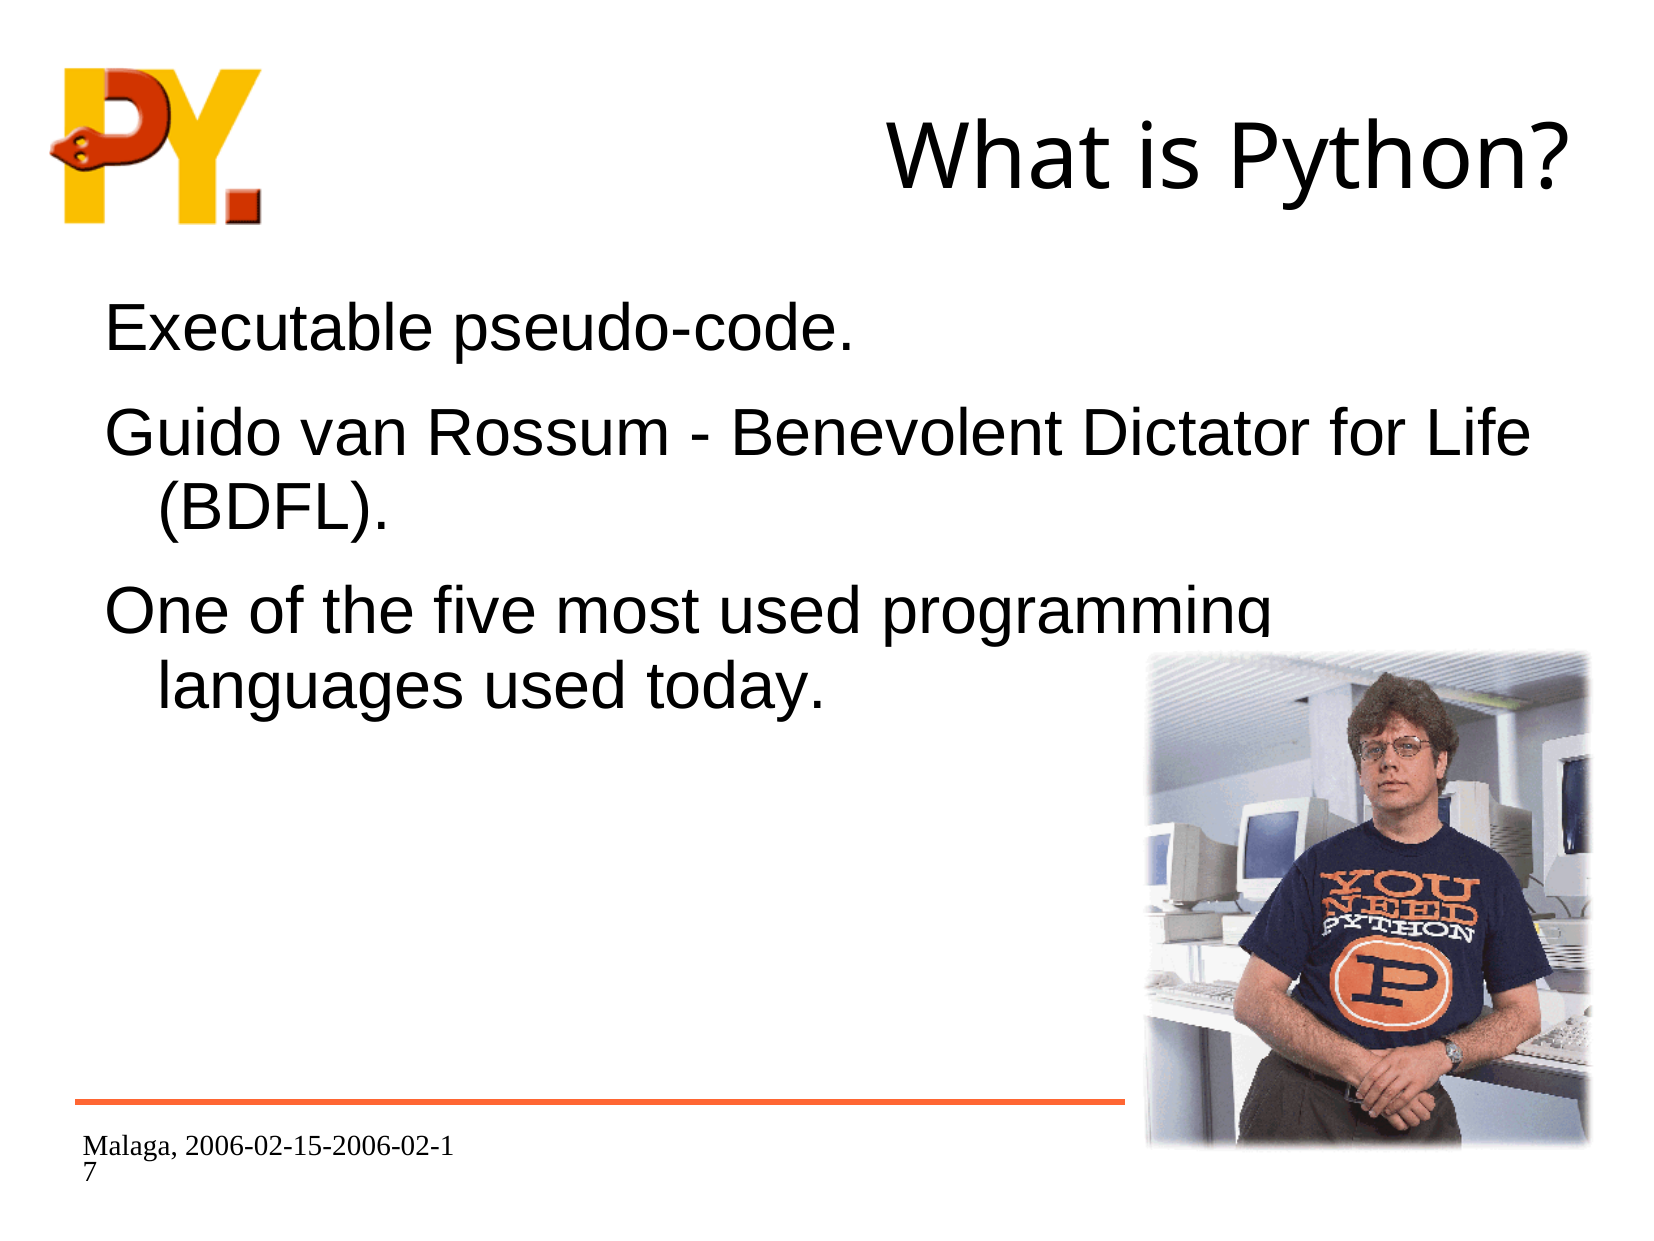

# What is Python?
Executable pseudo-code.
Guido van Rossum - Benevolent Dictator for Life (BDFL).
One of the five most used programming languages used today.
Malaga, 2006-02-15-2006-02-17
3